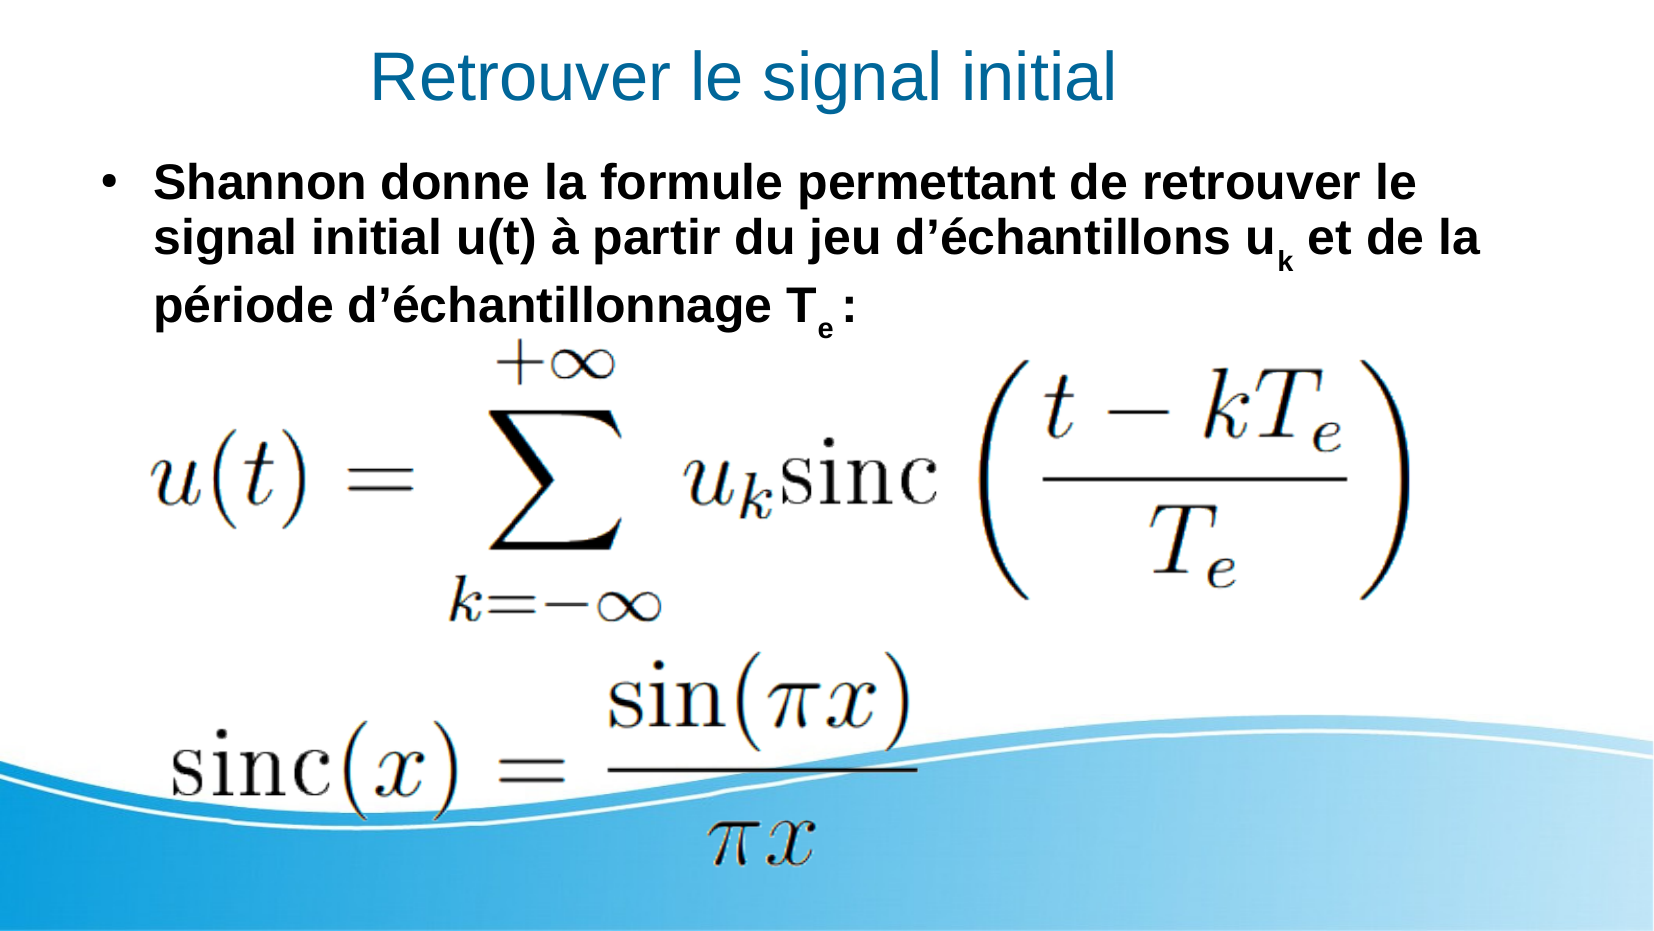

# Retrouver le signal initial
Shannon donne la formule permettant de retrouver le signal initial u(t) à partir du jeu d’échantillons uk et de la période d’échantillonnage Te :